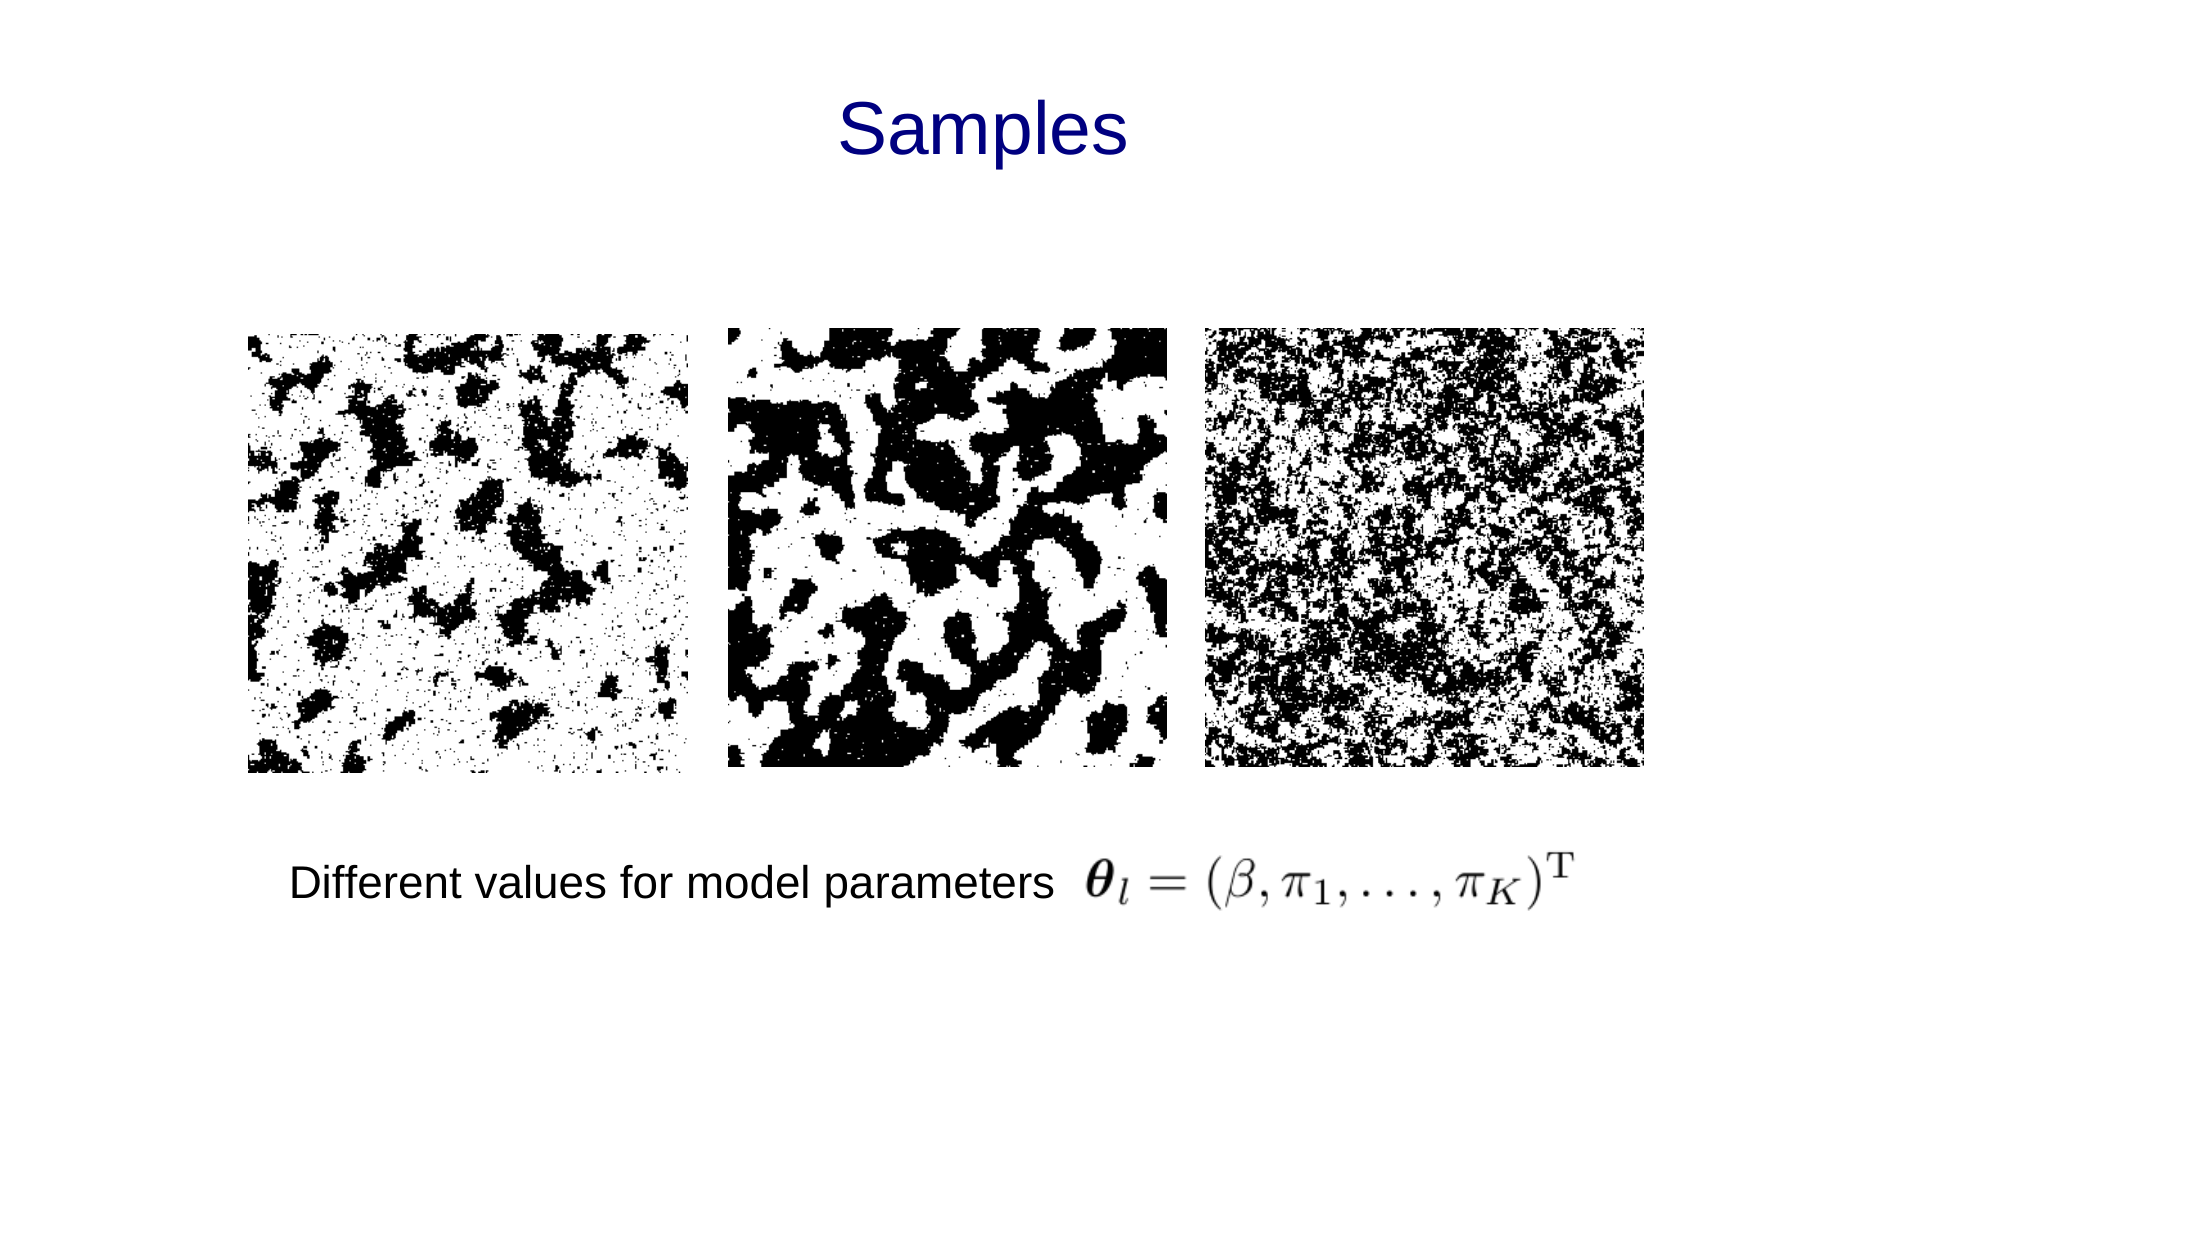

# Samples
Different values for model parameters